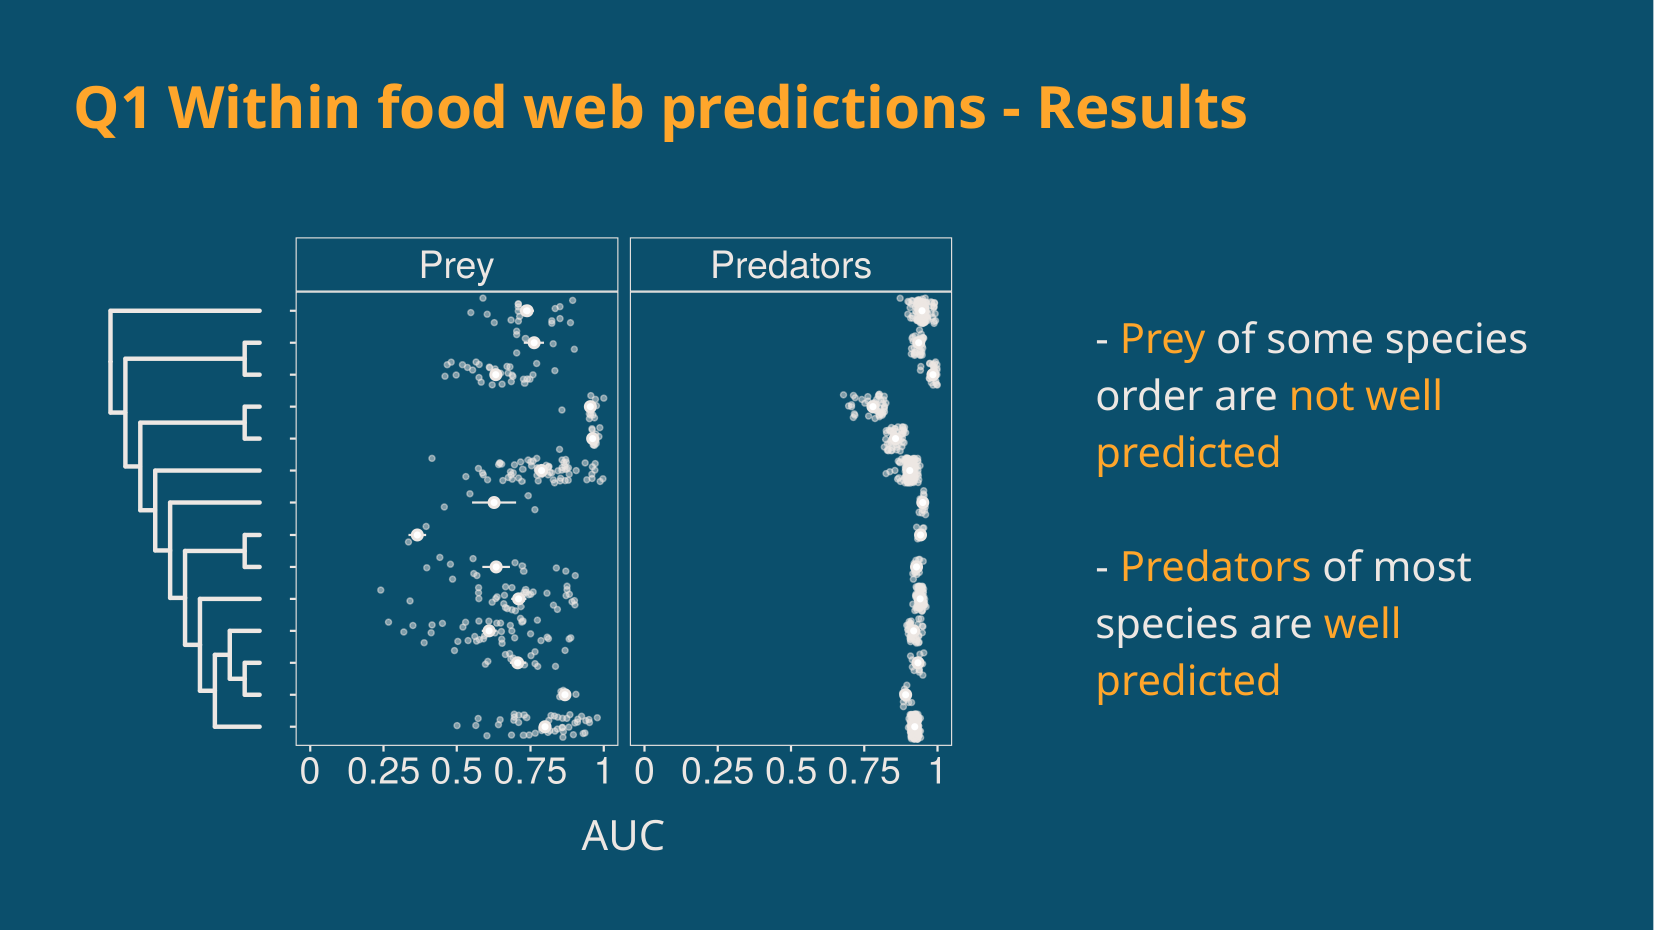

Q1 Within food web predictions - Results
- Prey of some species order are not well predicted
- Predators of most species are well predicted
AUC